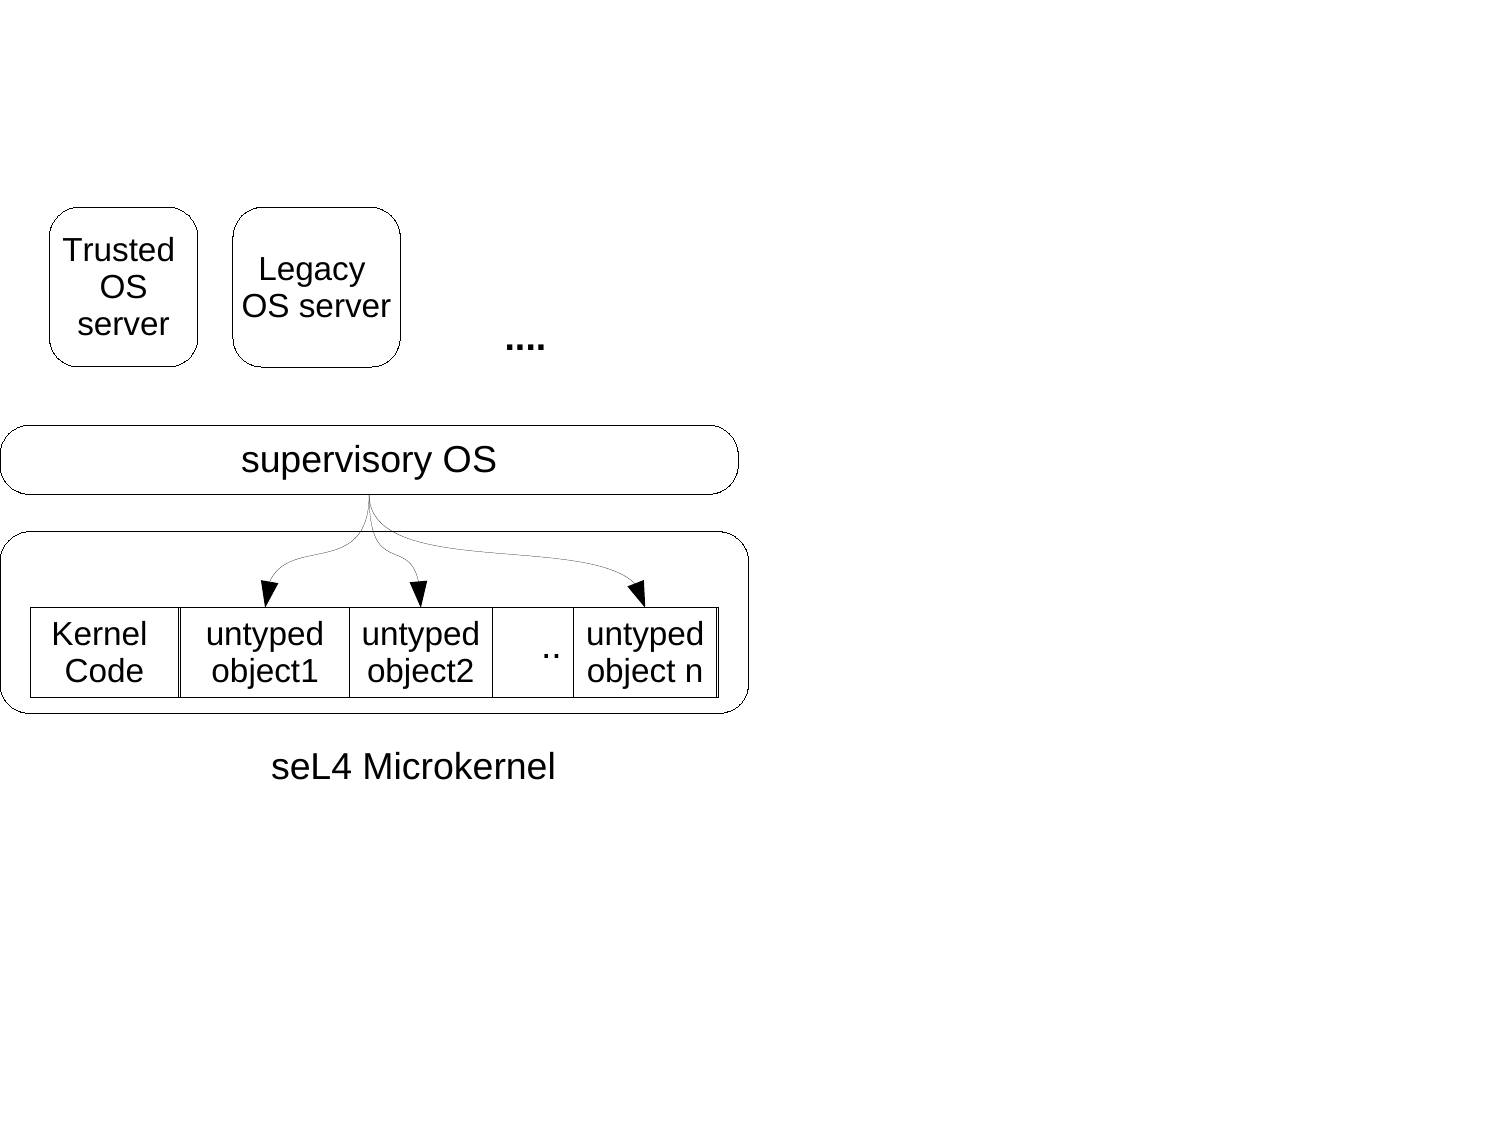

Trusted
OS
server
Legacy
OS server
....
supervisory OS
Kernel
Code
untyped
object1
untyped
object2
untyped
object n
..
seL4 Microkernel